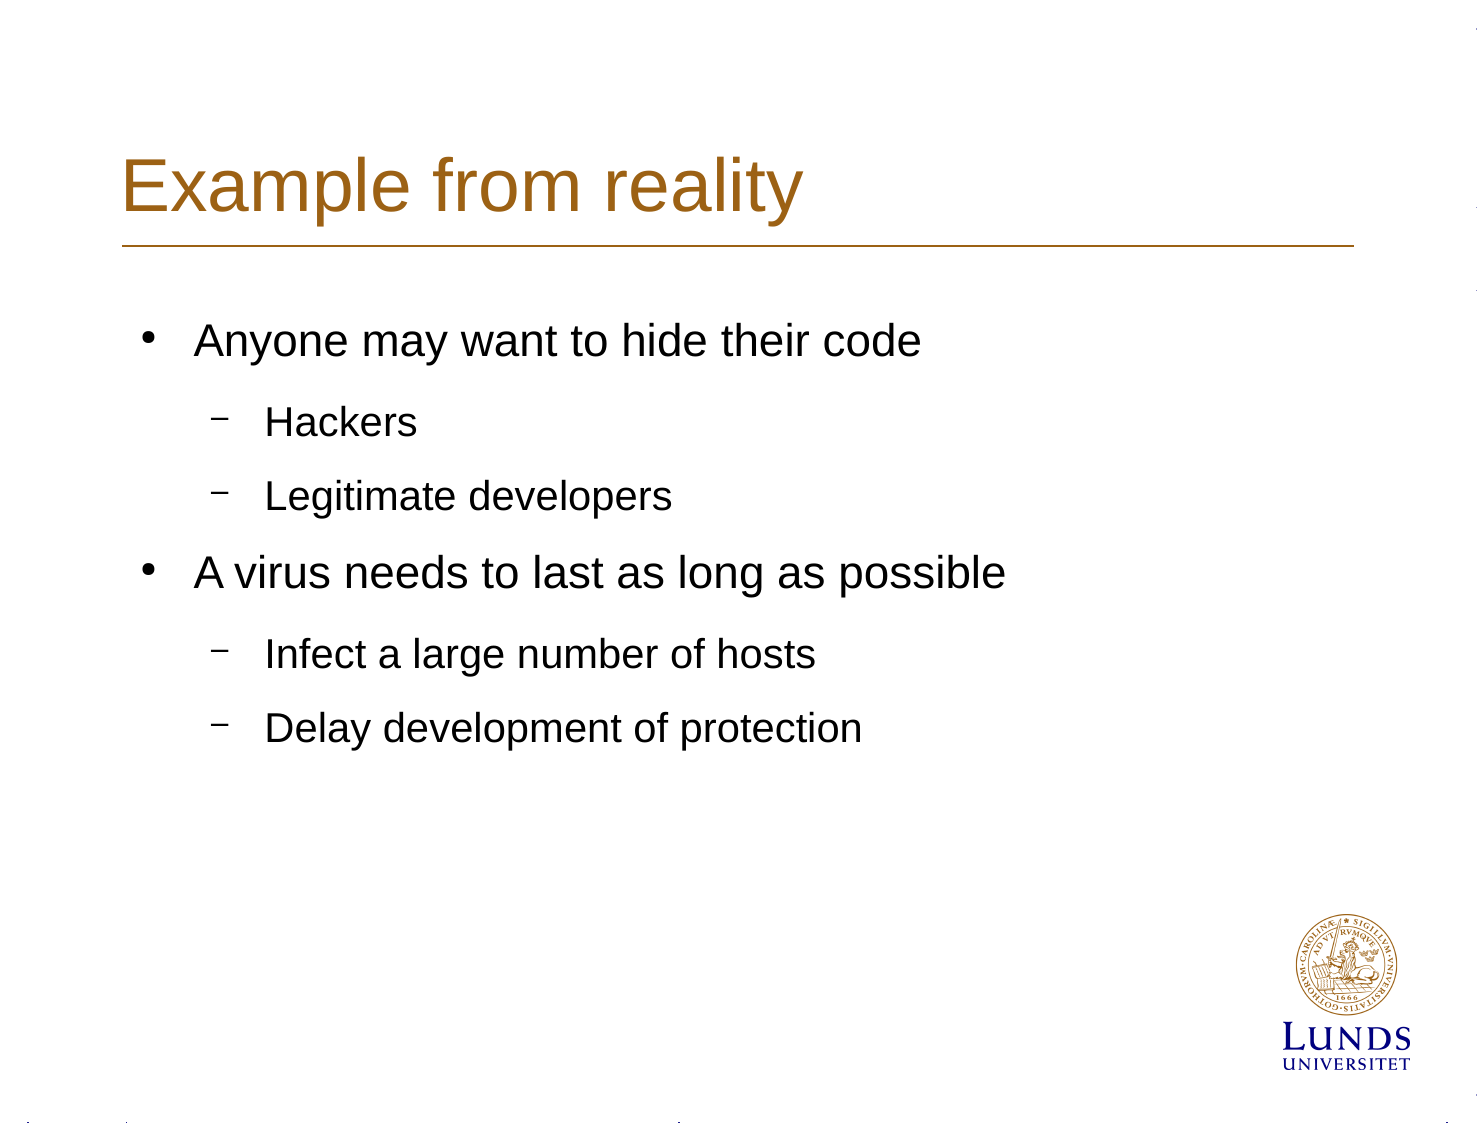

# Example from reality
Anyone may want to hide their code
Hackers
Legitimate developers
A virus needs to last as long as possible
Infect a large number of hosts
Delay development of protection